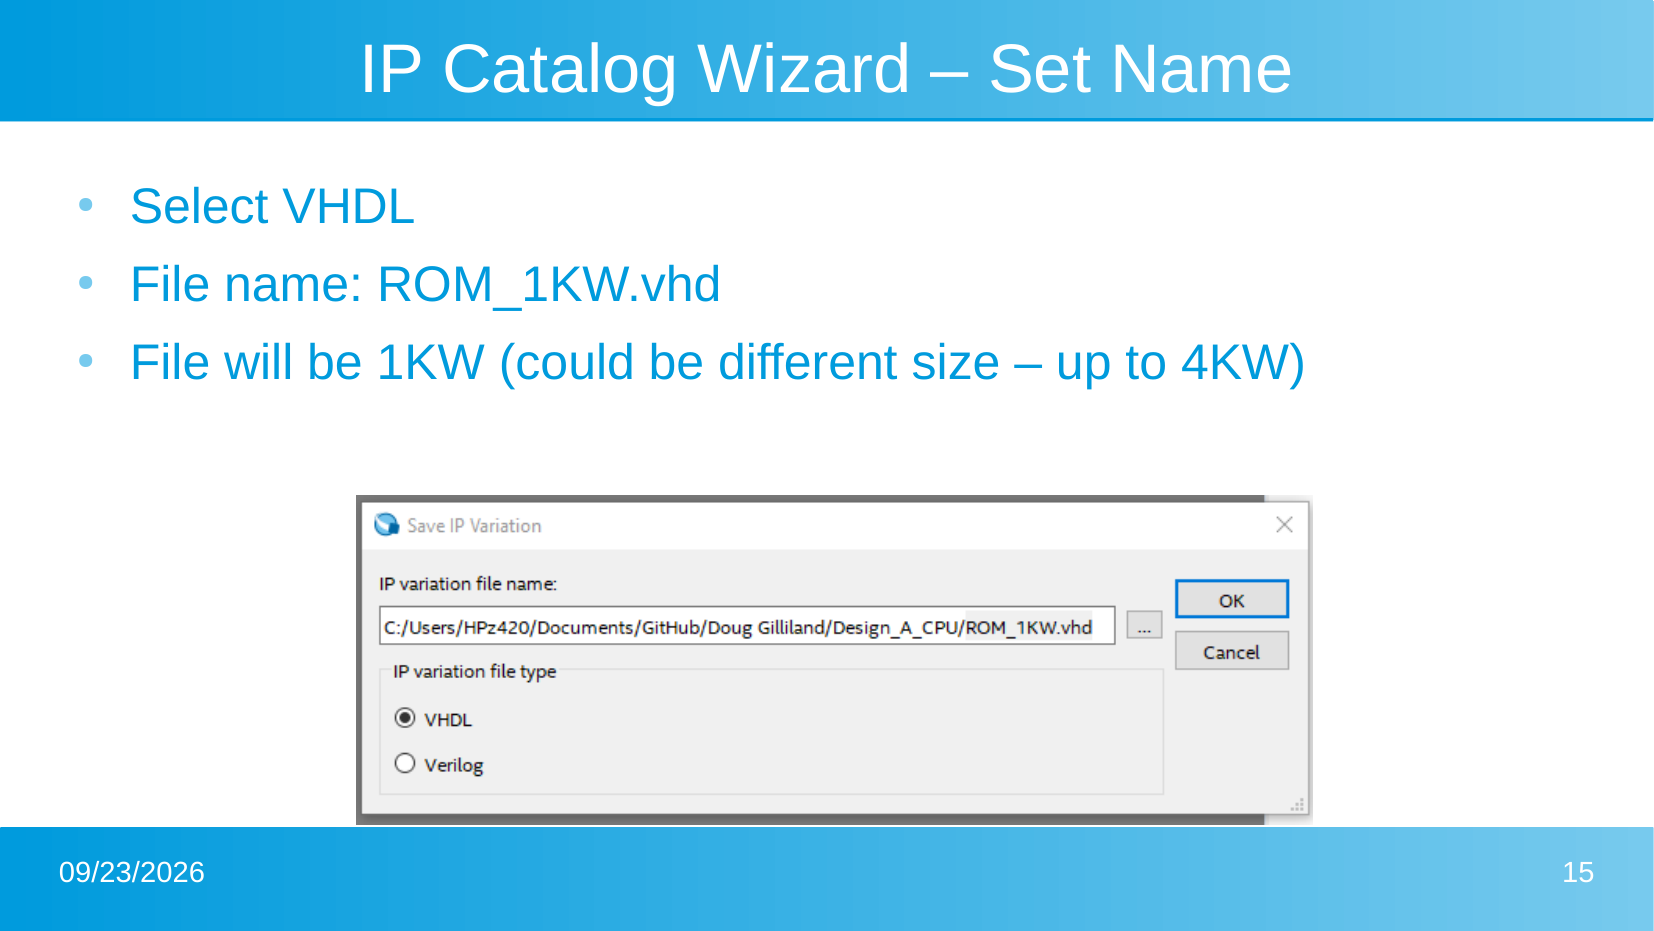

# IP Catalog Wizard – Set Name
Select VHDL
File name: ROM_1KW.vhd
File will be 1KW (could be different size – up to 4KW)
15